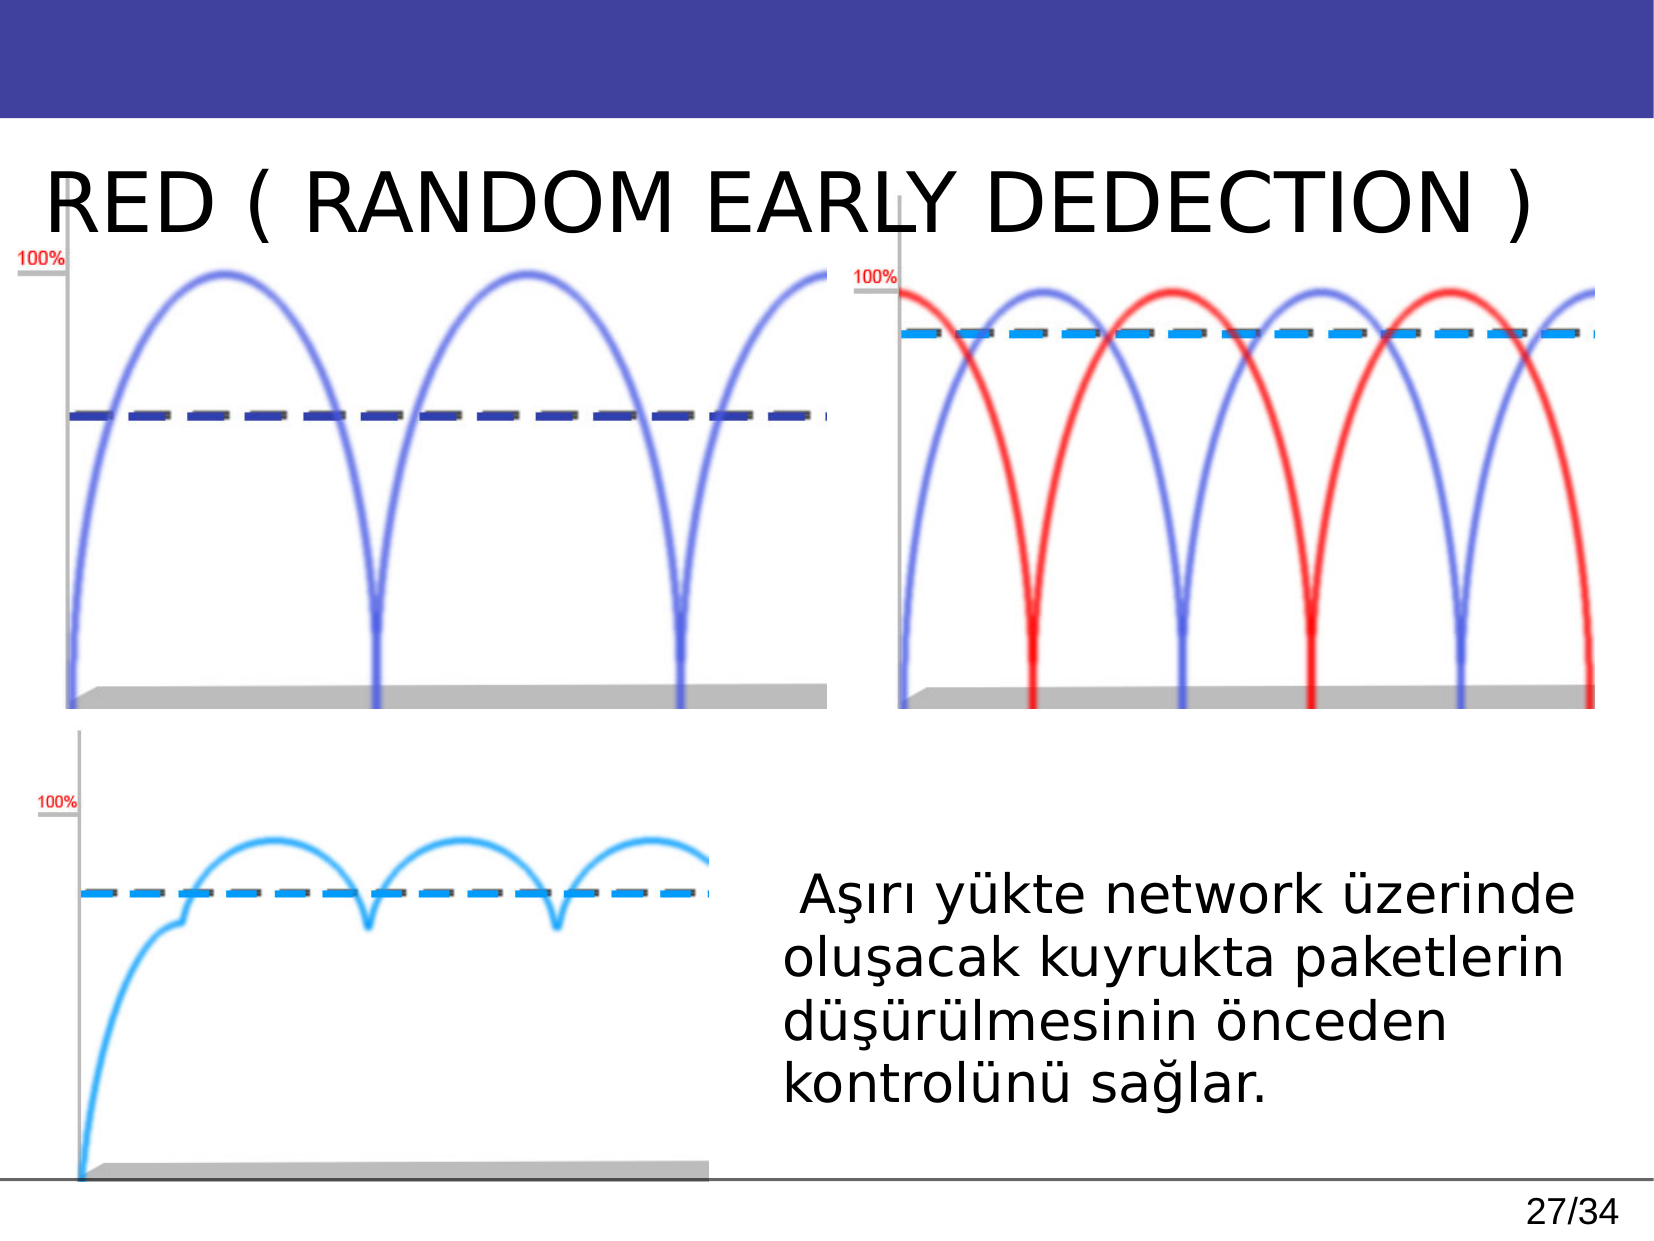

RED ( RANDOM EARLY DEDECTION )
 Aşırı yükte network üzerinde oluşacak kuyrukta paketlerin düşürülmesinin önceden kontrolünü sağlar.